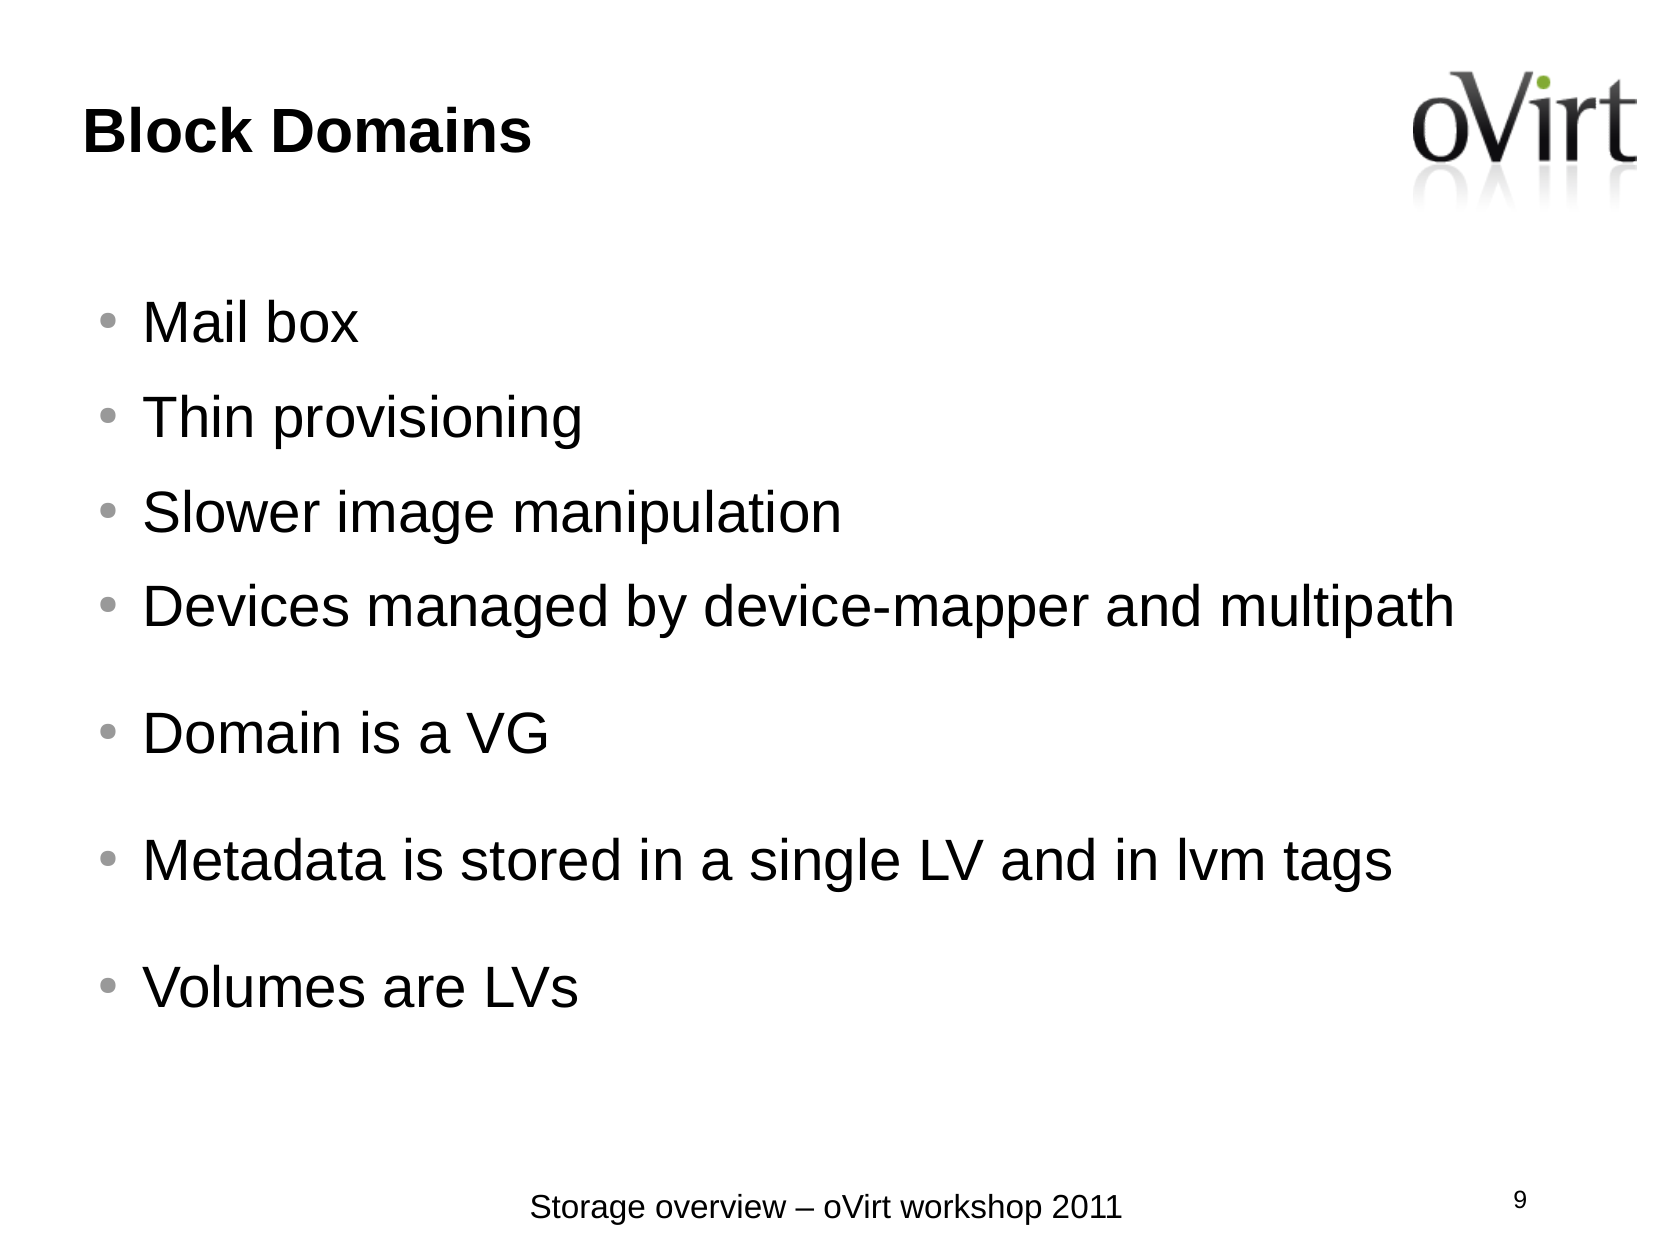

# Block Domains
Mail box
Thin provisioning
Slower image manipulation
Devices managed by device-mapper and multipath
Domain is a VG
Metadata is stored in a single LV and in lvm tags
Volumes are LVs